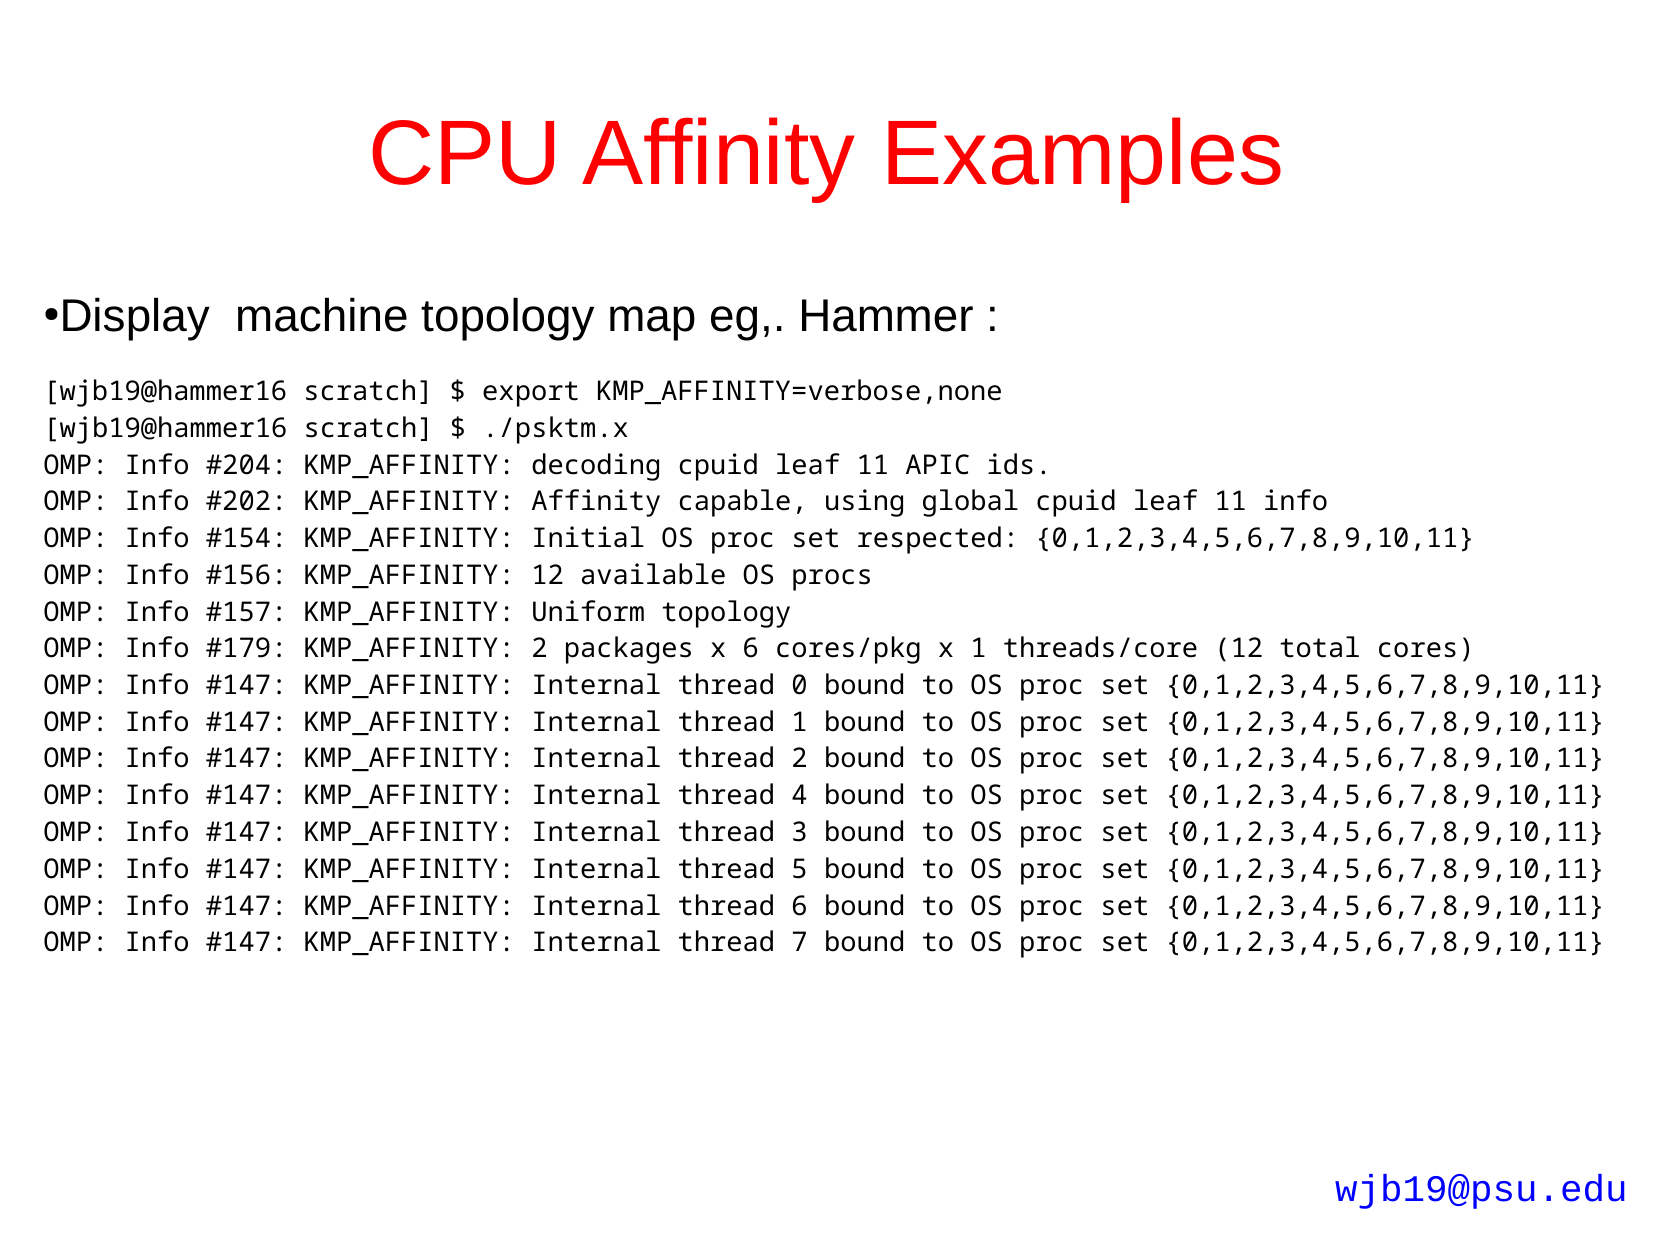

# CPU Affinity Examples
Display machine topology map eg,. Hammer :
[wjb19@hammer16 scratch] $ export KMP_AFFINITY=verbose,none
[wjb19@hammer16 scratch] $ ./psktm.x
OMP: Info #204: KMP_AFFINITY: decoding cpuid leaf 11 APIC ids.
OMP: Info #202: KMP_AFFINITY: Affinity capable, using global cpuid leaf 11 info
OMP: Info #154: KMP_AFFINITY: Initial OS proc set respected: {0,1,2,3,4,5,6,7,8,9,10,11}
OMP: Info #156: KMP_AFFINITY: 12 available OS procs
OMP: Info #157: KMP_AFFINITY: Uniform topology
OMP: Info #179: KMP_AFFINITY: 2 packages x 6 cores/pkg x 1 threads/core (12 total cores)
OMP: Info #147: KMP_AFFINITY: Internal thread 0 bound to OS proc set {0,1,2,3,4,5,6,7,8,9,10,11}
OMP: Info #147: KMP_AFFINITY: Internal thread 1 bound to OS proc set {0,1,2,3,4,5,6,7,8,9,10,11}
OMP: Info #147: KMP_AFFINITY: Internal thread 2 bound to OS proc set {0,1,2,3,4,5,6,7,8,9,10,11}
OMP: Info #147: KMP_AFFINITY: Internal thread 4 bound to OS proc set {0,1,2,3,4,5,6,7,8,9,10,11}
OMP: Info #147: KMP_AFFINITY: Internal thread 3 bound to OS proc set {0,1,2,3,4,5,6,7,8,9,10,11}
OMP: Info #147: KMP_AFFINITY: Internal thread 5 bound to OS proc set {0,1,2,3,4,5,6,7,8,9,10,11}
OMP: Info #147: KMP_AFFINITY: Internal thread 6 bound to OS proc set {0,1,2,3,4,5,6,7,8,9,10,11}
OMP: Info #147: KMP_AFFINITY: Internal thread 7 bound to OS proc set {0,1,2,3,4,5,6,7,8,9,10,11}
wjb19@psu.edu